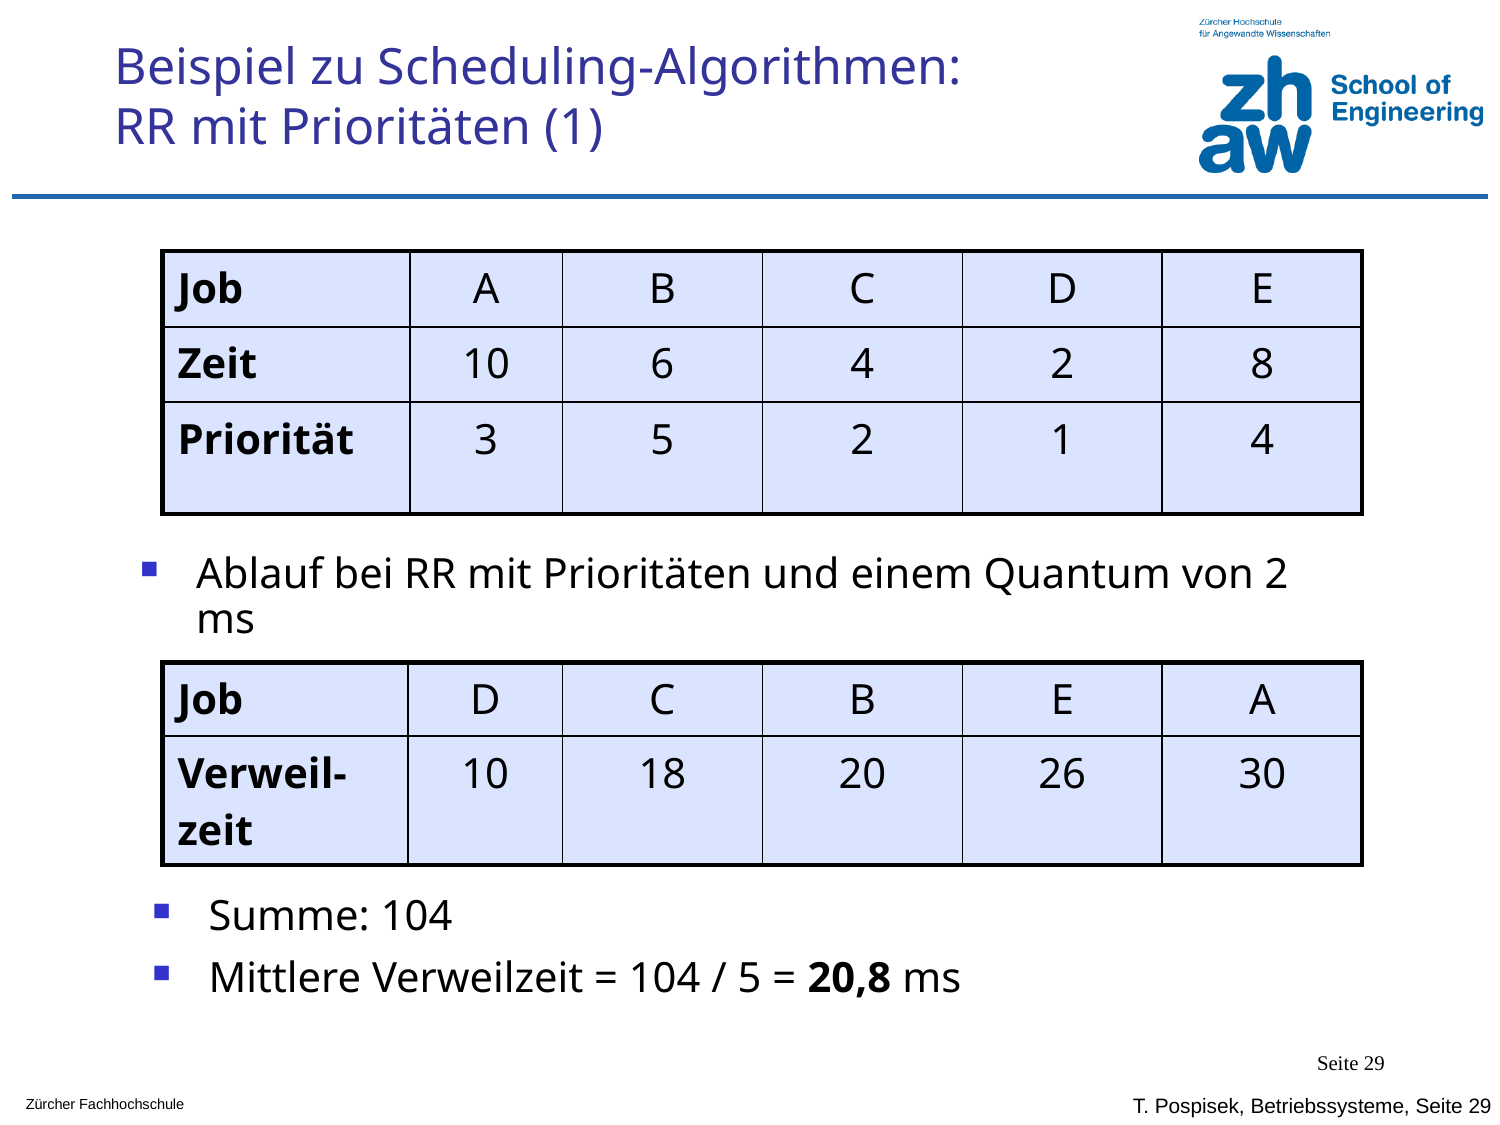

# Beispiel zu Scheduling-Algorithmen: RR mit Prioritäten (1)
| Job | A | B | C | D | E |
| --- | --- | --- | --- | --- | --- |
| Zeit | 10 | 6 | 4 | 2 | 8 |
| Priorität | 3 | 5 | 2 | 1 | 4 |
Ablauf bei RR mit Prioritäten und einem Quantum von 2 ms
| Job | D | C | B | E | A |
| --- | --- | --- | --- | --- | --- |
| Verweil-zeit | 10 | 18 | 20 | 26 | 30 |
Summe: 104
Mittlere Verweilzeit = 104 / 5 = 20,8 ms
Seite